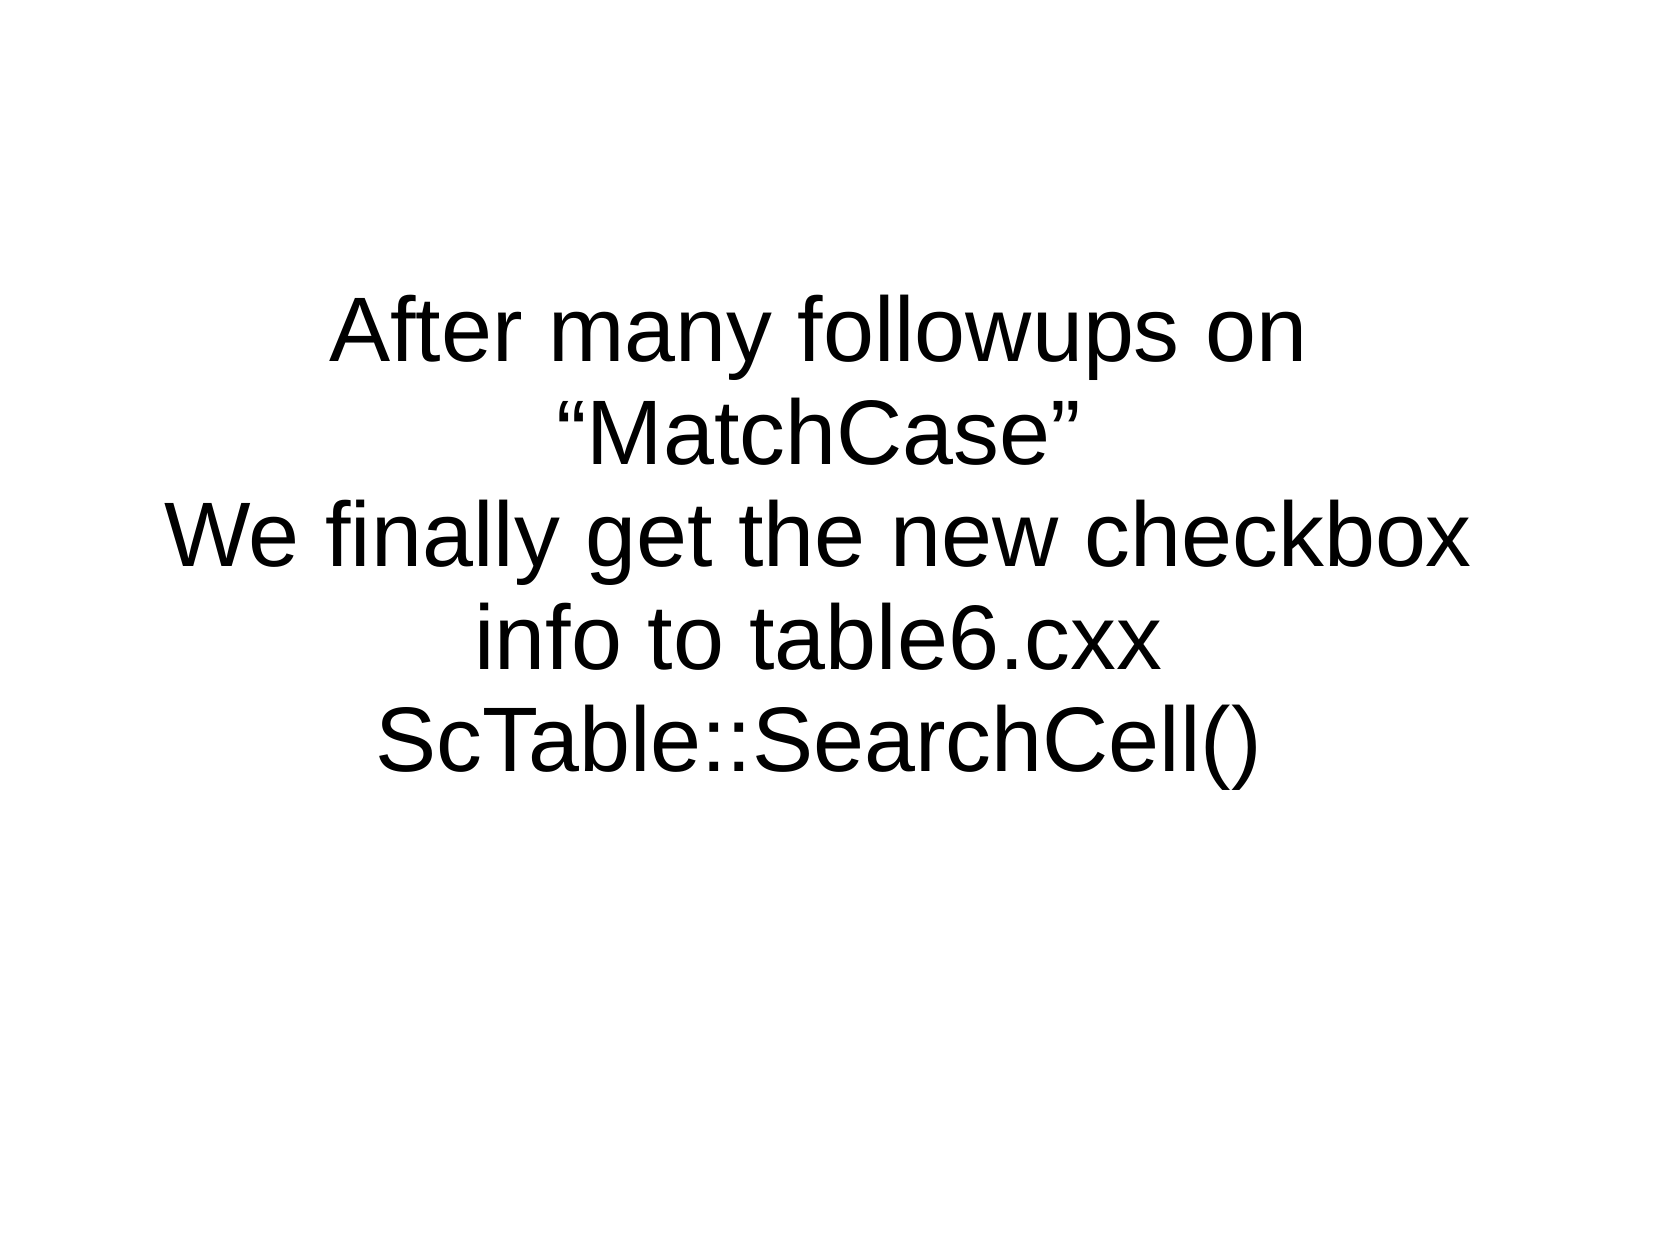

# After many followups on “MatchCase” We finally get the new checkbox info to table6.cxx ScTable::SearchCell()